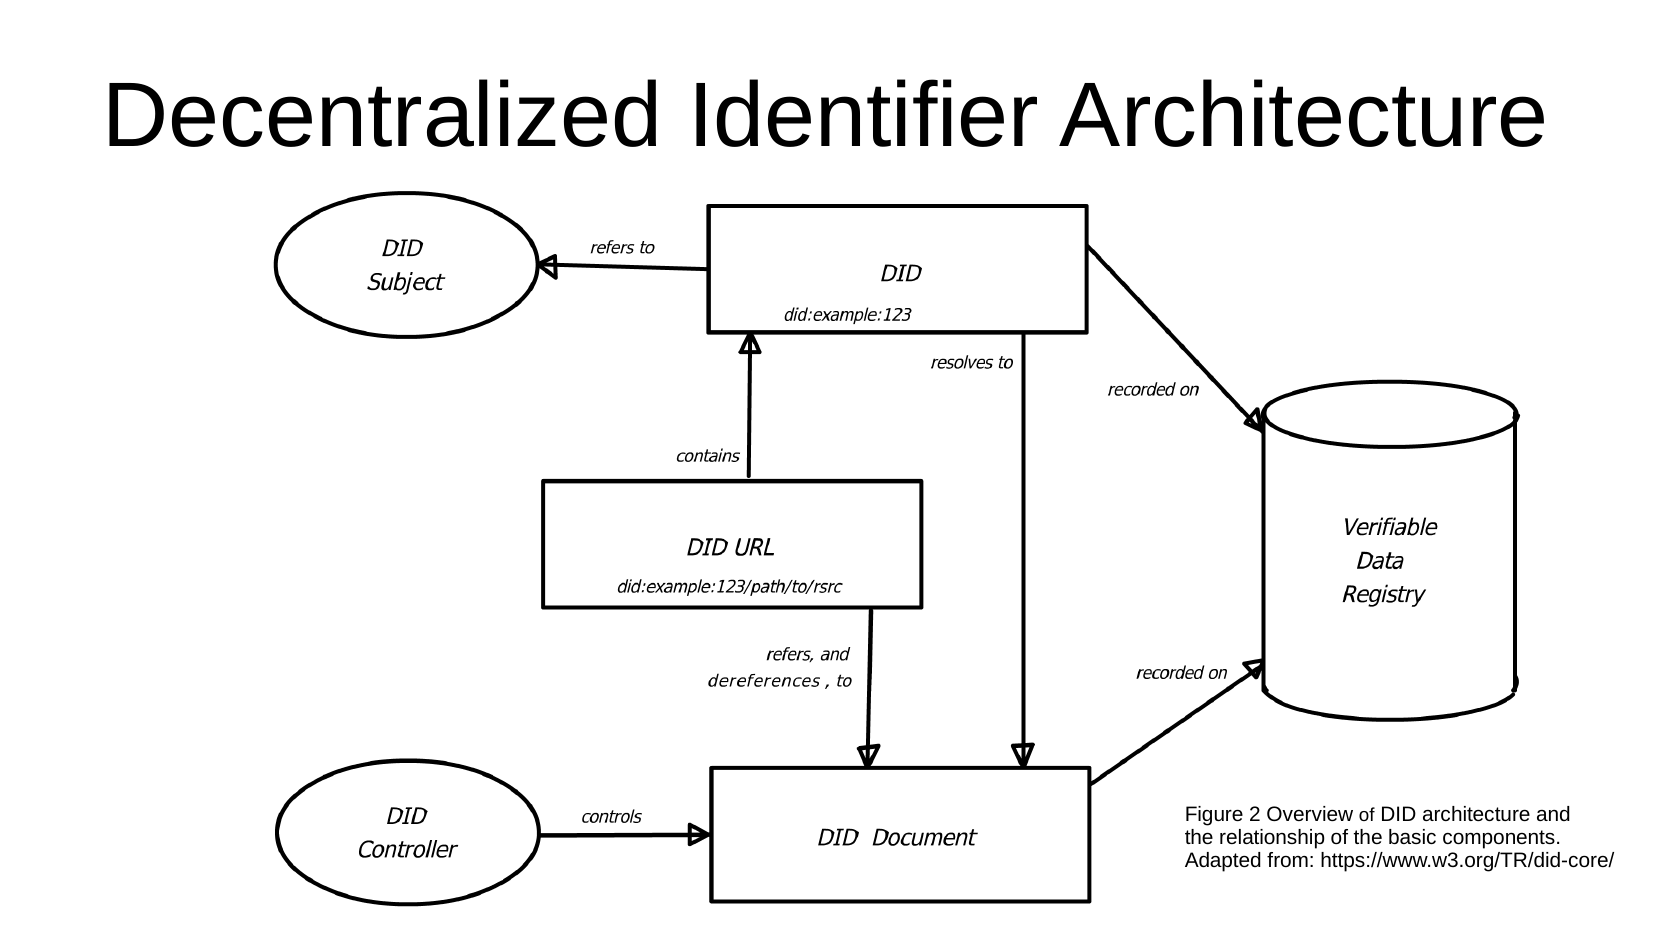

# Decentralized Identifier Architecture
Figure 2 Overview of DID architecture and
the relationship of the basic components.
Adapted from: https://www.w3.org/TR/did-core/